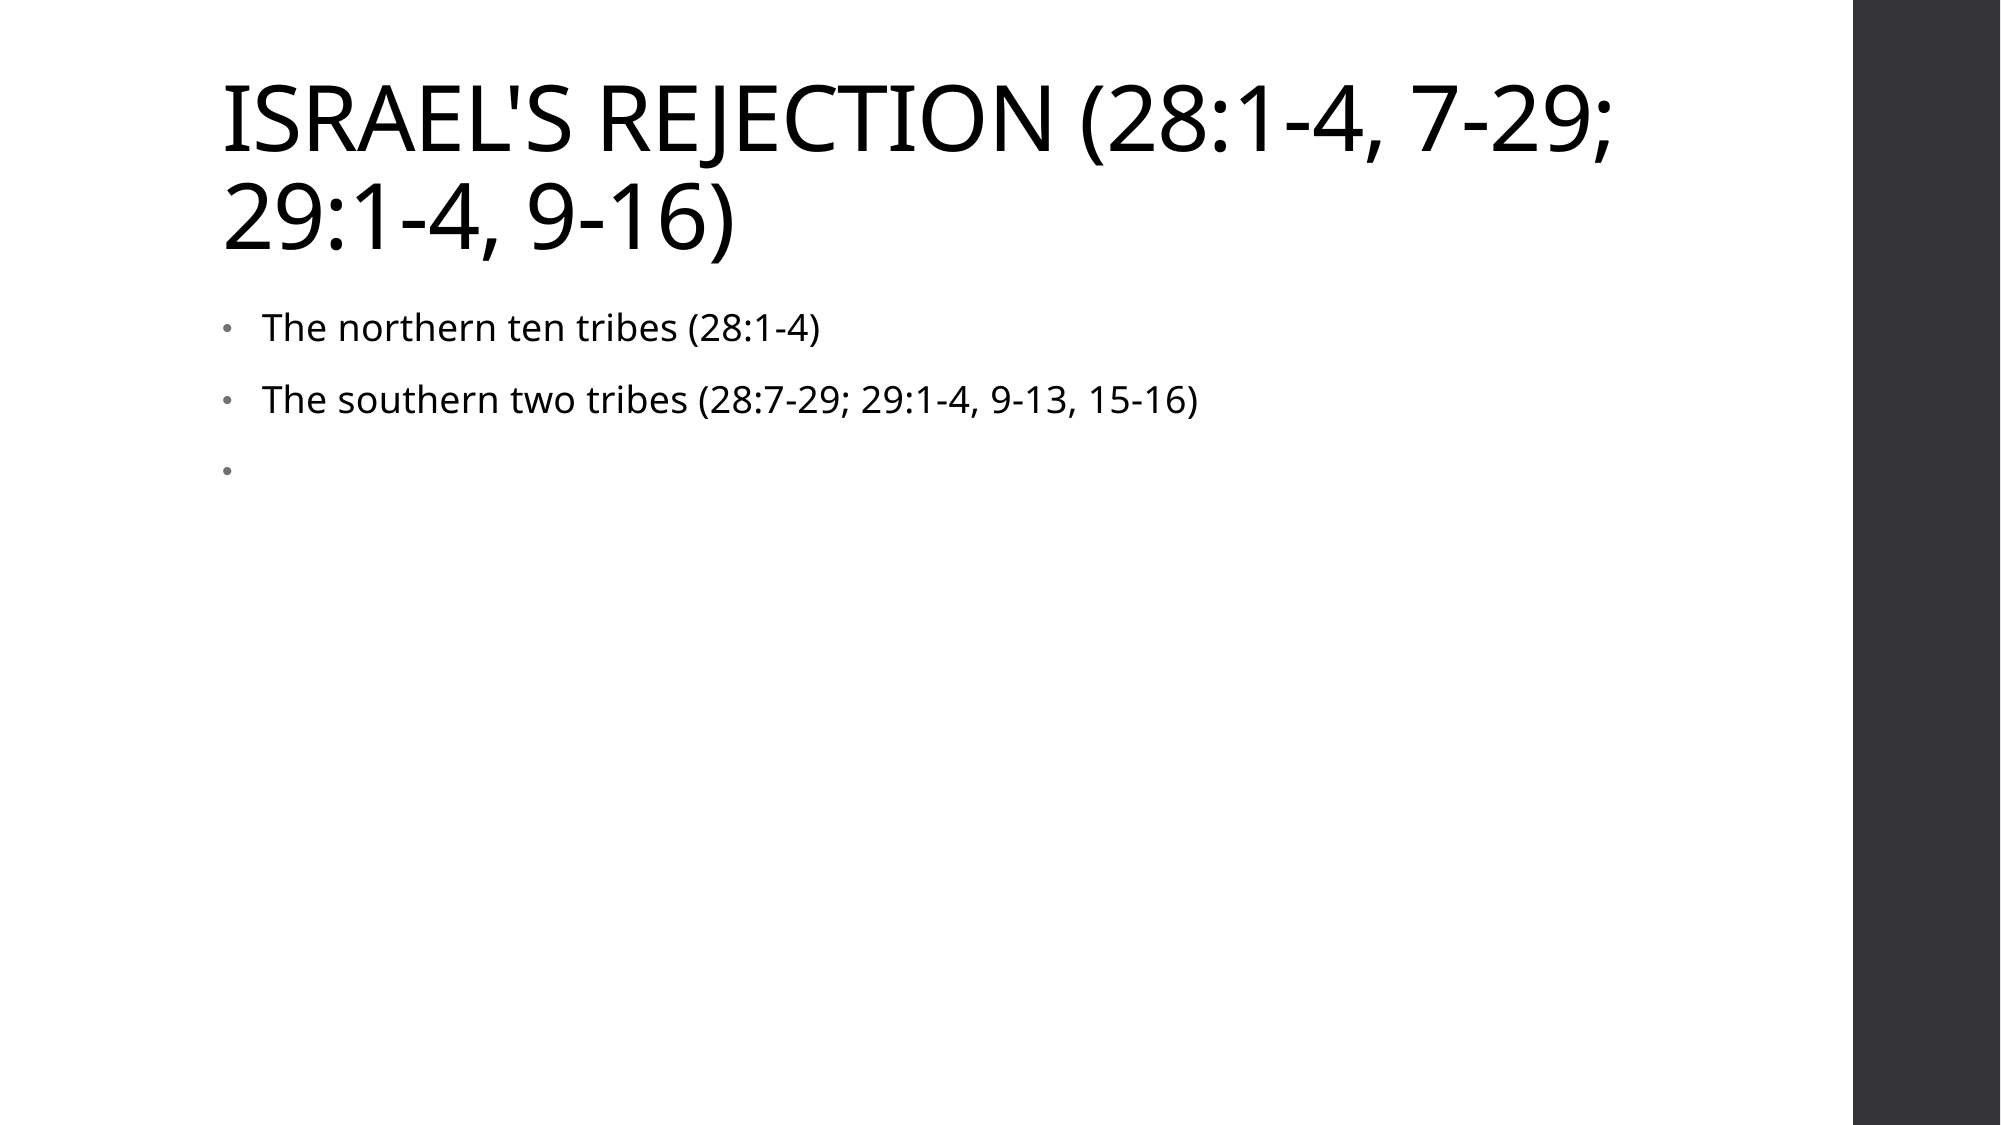

# ISRAEL'S REJECTION (28:1-4, 7-29; 29:1-4, 9-16)
 The northern ten tribes (28:1-4)
 The southern two tribes (28:7-29; 29:1-4, 9-13, 15-16)